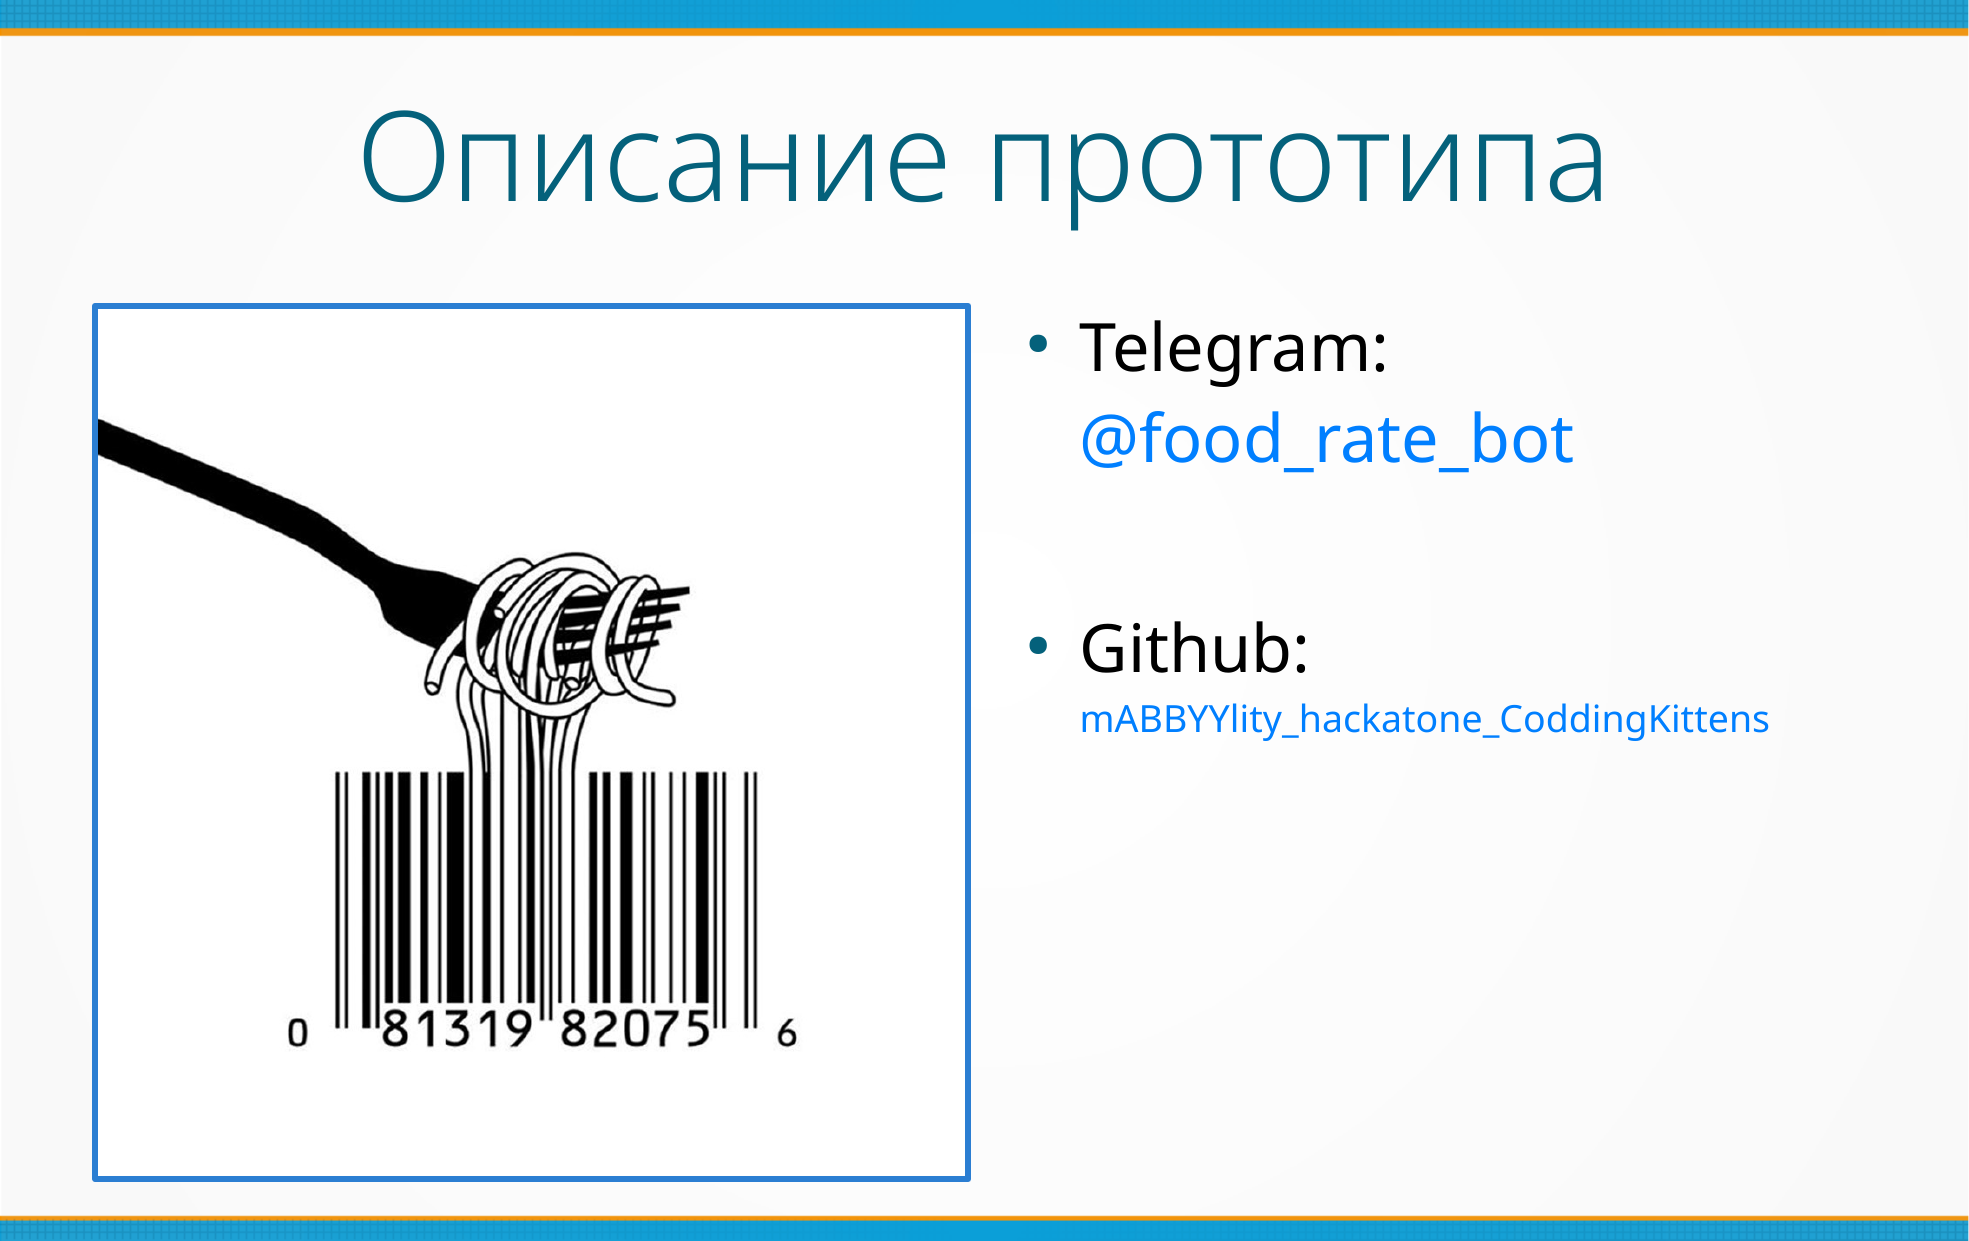

# Описание прототипа
Telegram: @food_rate_bot
Github:
mABBYYlity_hackatone_CoddingKittens